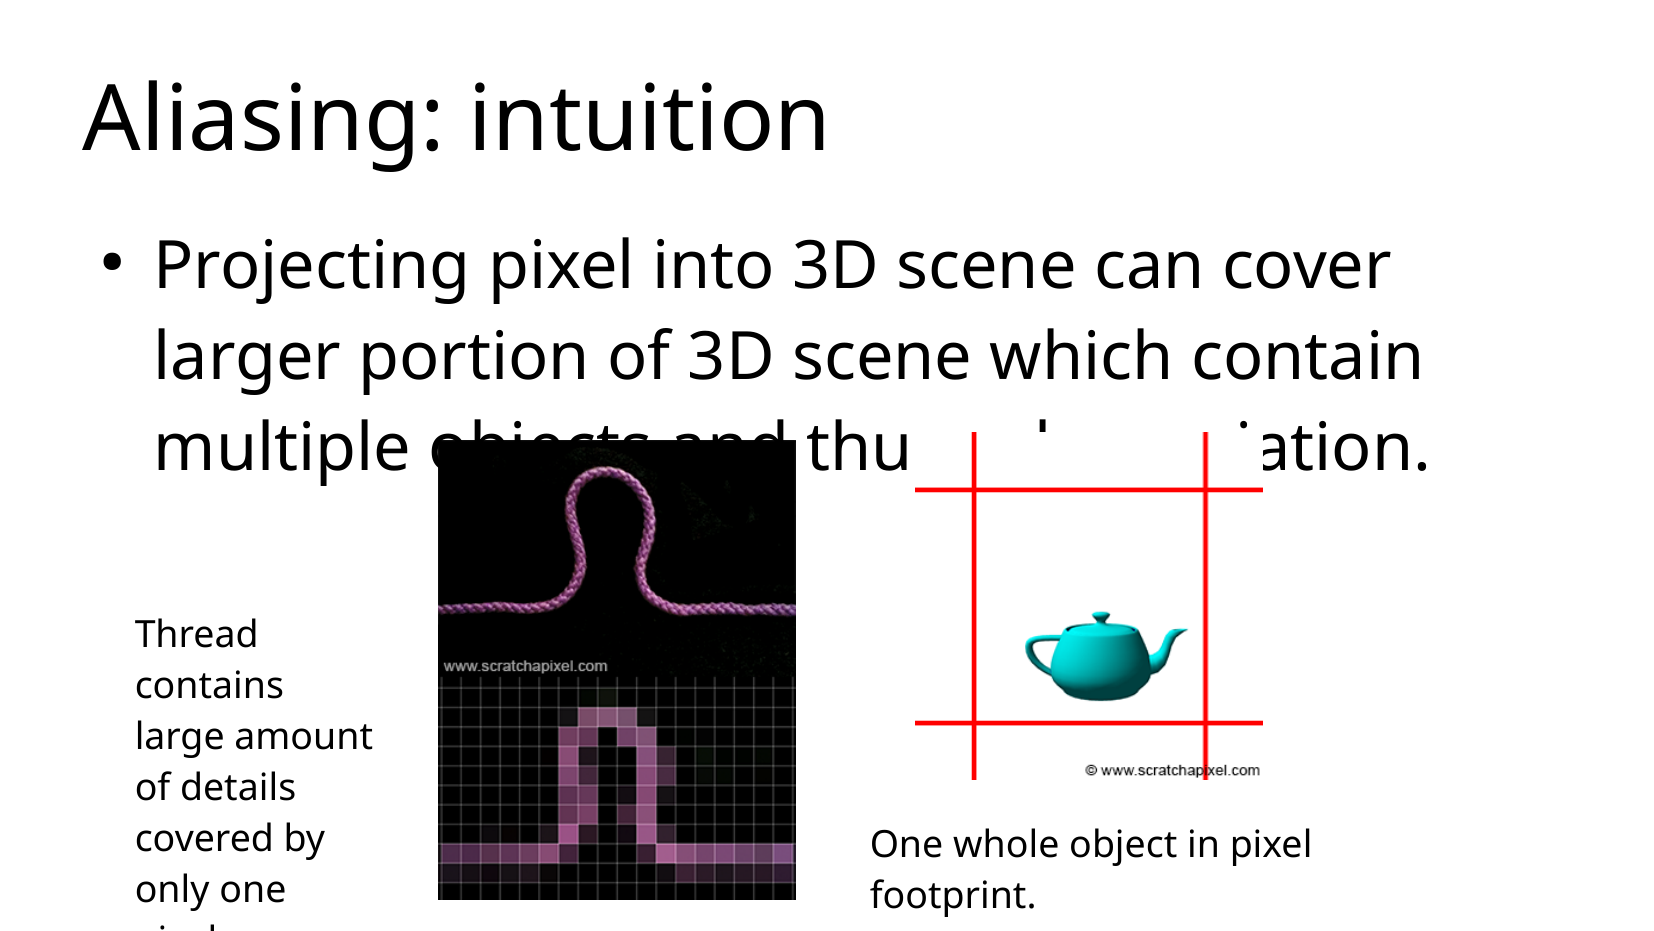

# Aliasing: intuition
Projecting pixel into 3D scene can cover larger portion of 3D scene which contain multiple objects and thus color variation.
Thread contains large amount of details covered by only one pixel
One whole object in pixel footprint.